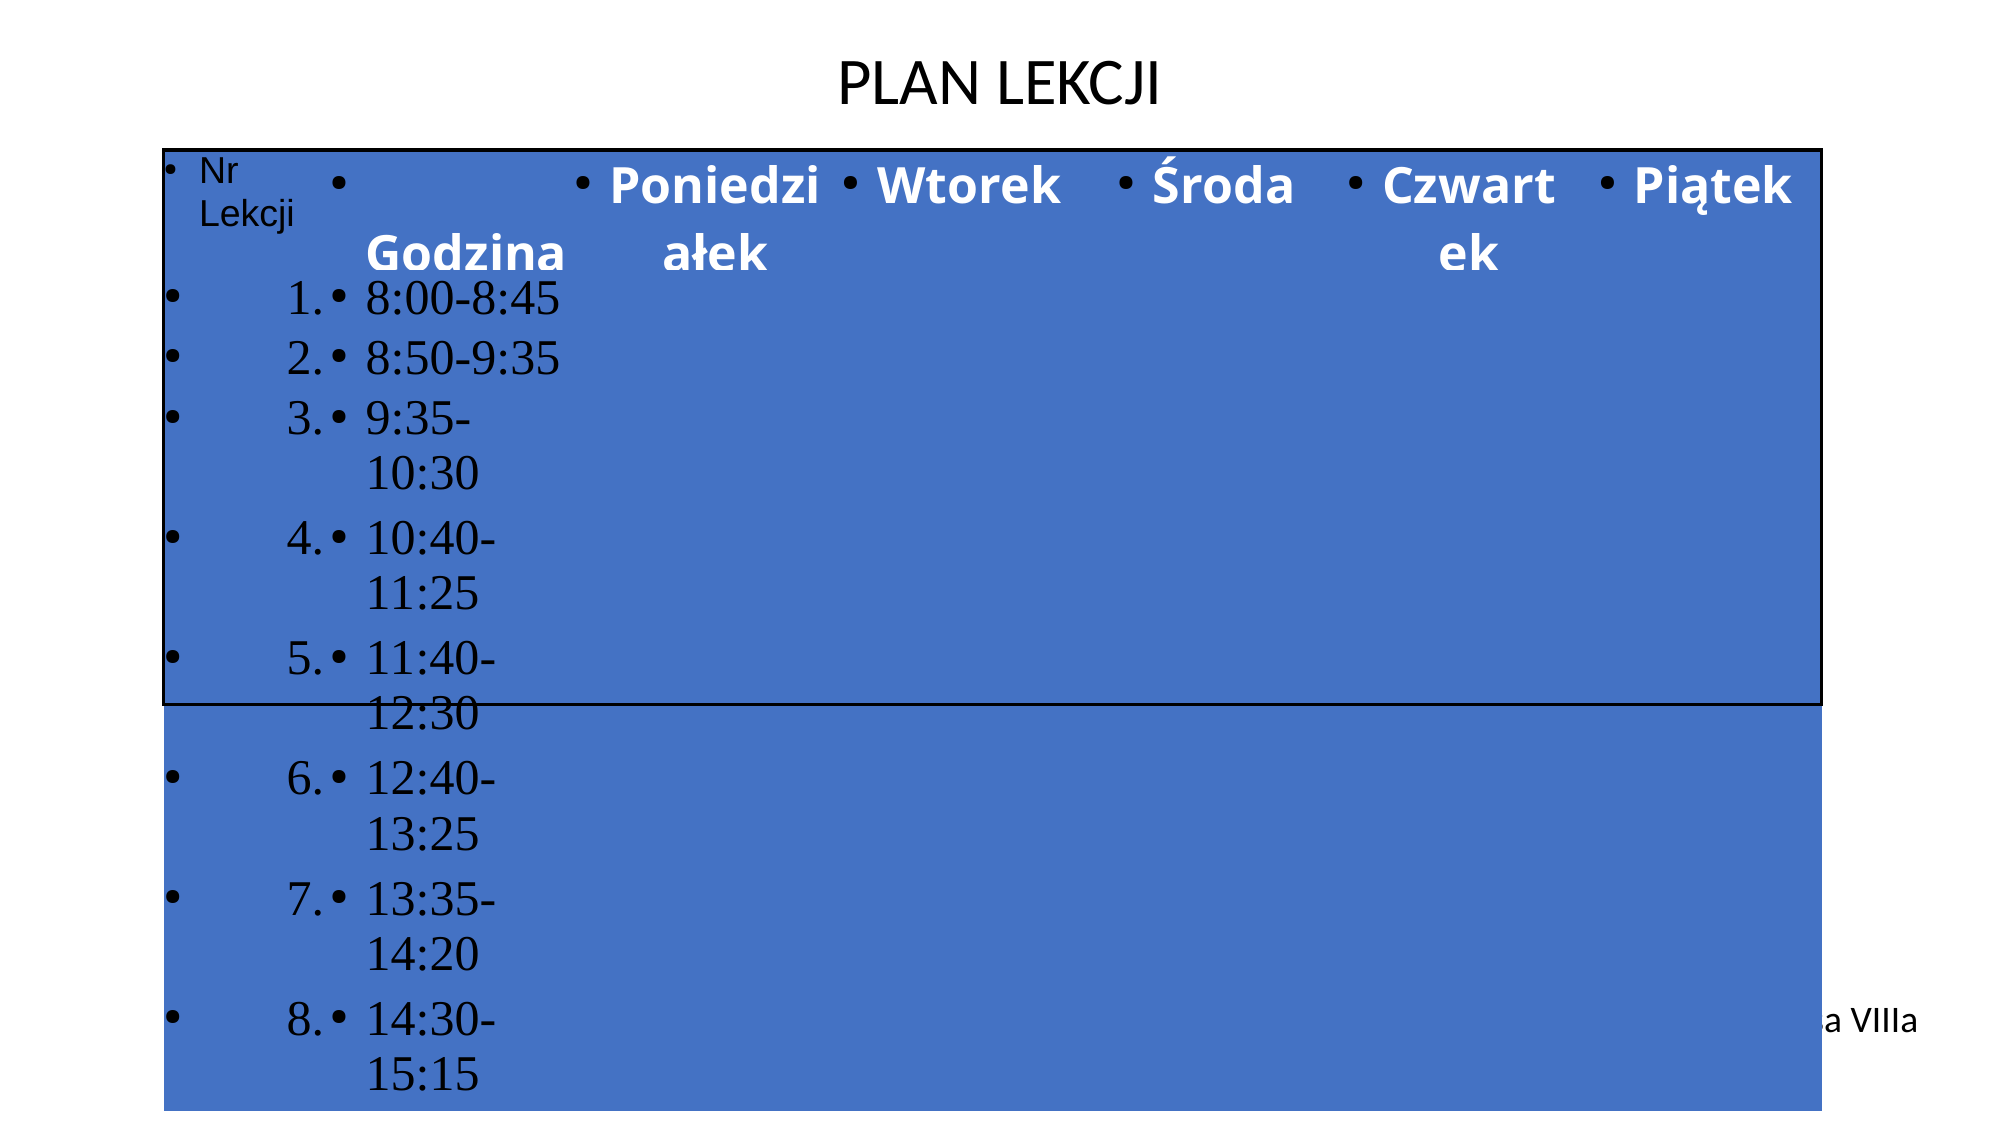

PLAN LEKCJI
| Nr Lekcji | Godzina | Poniedziałek | Wtorek | Środa | Czwartek | Piątek |
| --- | --- | --- | --- | --- | --- | --- |
| 1. | 8:00-8:45 | | | | | |
| 2. | 8:50-9:35 | | | | | |
| 3. | 9:35-10:30 | | | | | |
| 4. | 10:40-11:25 | | | | | |
| 5. | 11:40-12:30 | | | | | |
| 6. | 12:40-13:25 | | | | | |
| 7. | 13:35-14:20 | | | | | |
| 8. | 14:30-15:15 | | | | | |
W-F = wychowanie fizyczne
zaj. wych. = zajęcia z wychowawcą
dora. zaw. = doradztw zawodowe
Jakub Głowacki klasa VIIIa